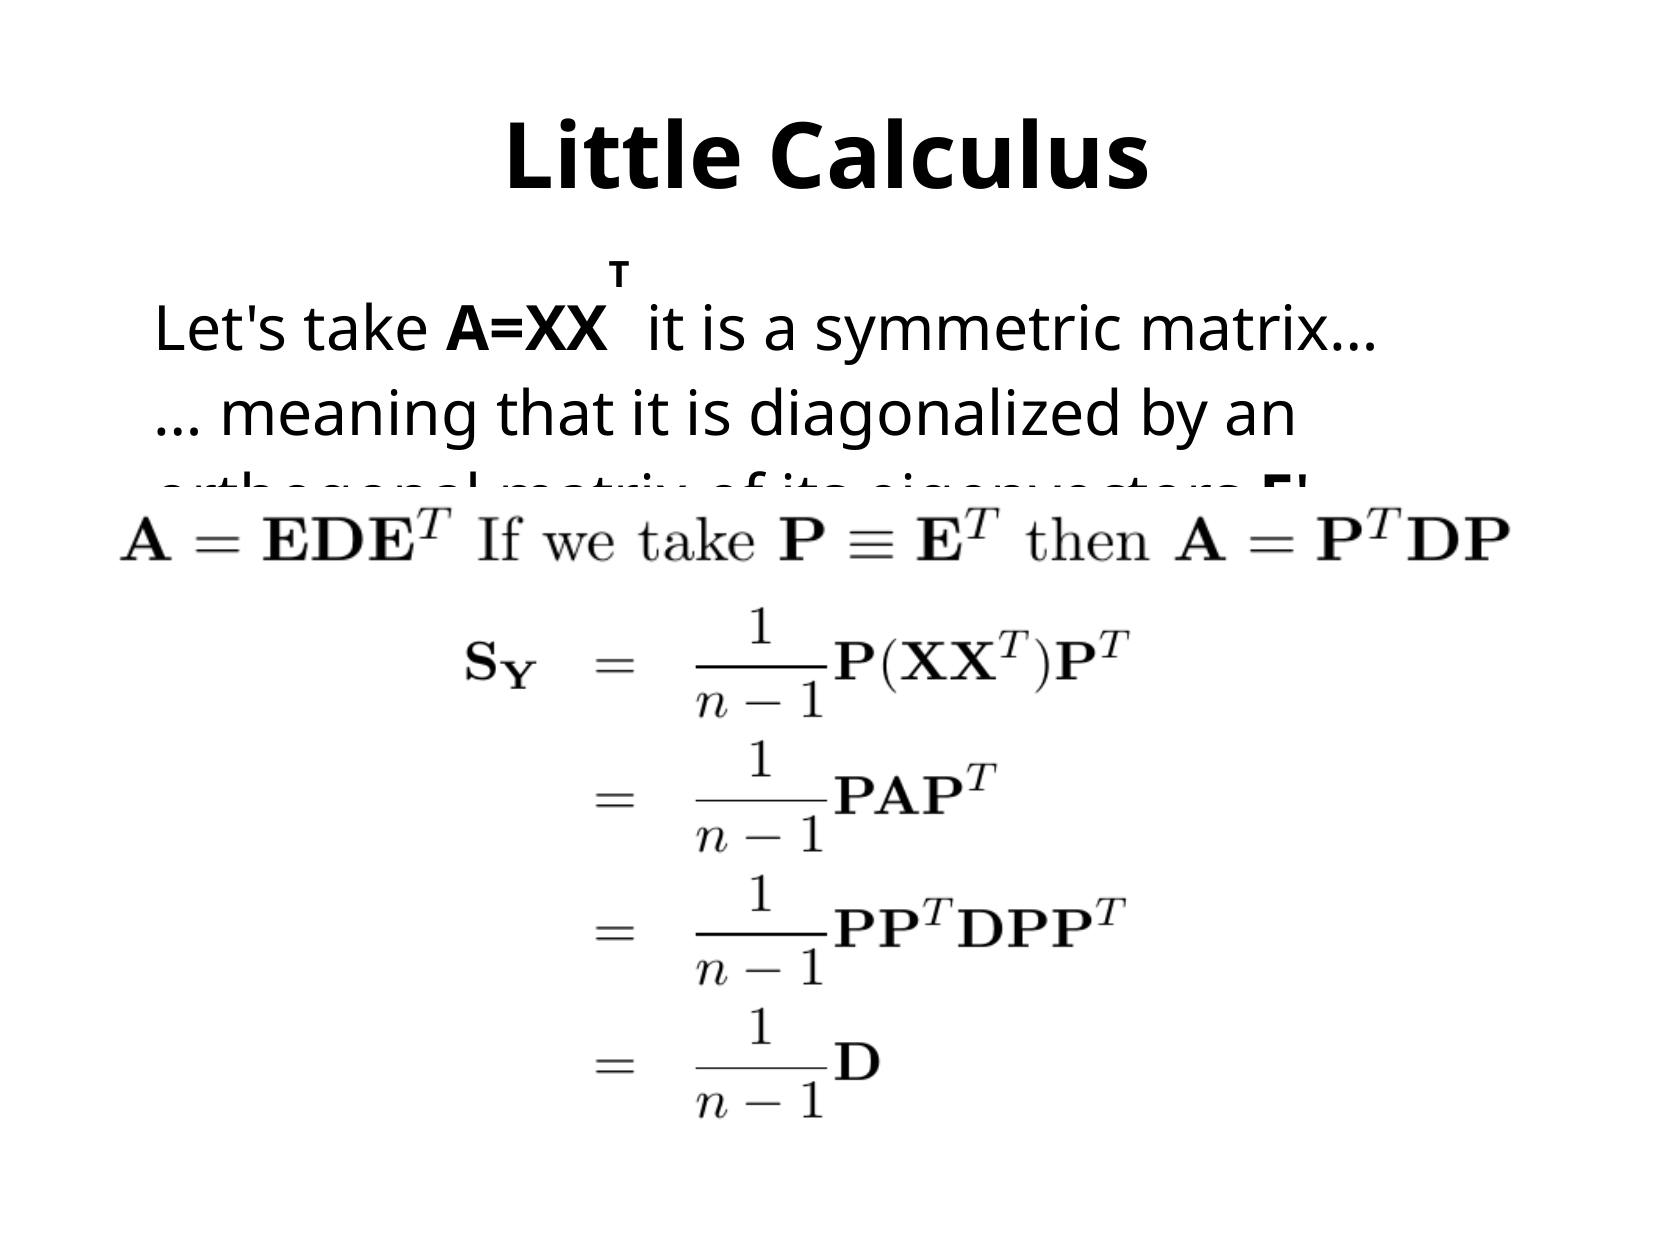

# Little Calculus
Let's take A=XXT it is a symmetric matrix…
… meaning that it is diagonalized by an orthogonal matrix of its eigenvectors E!